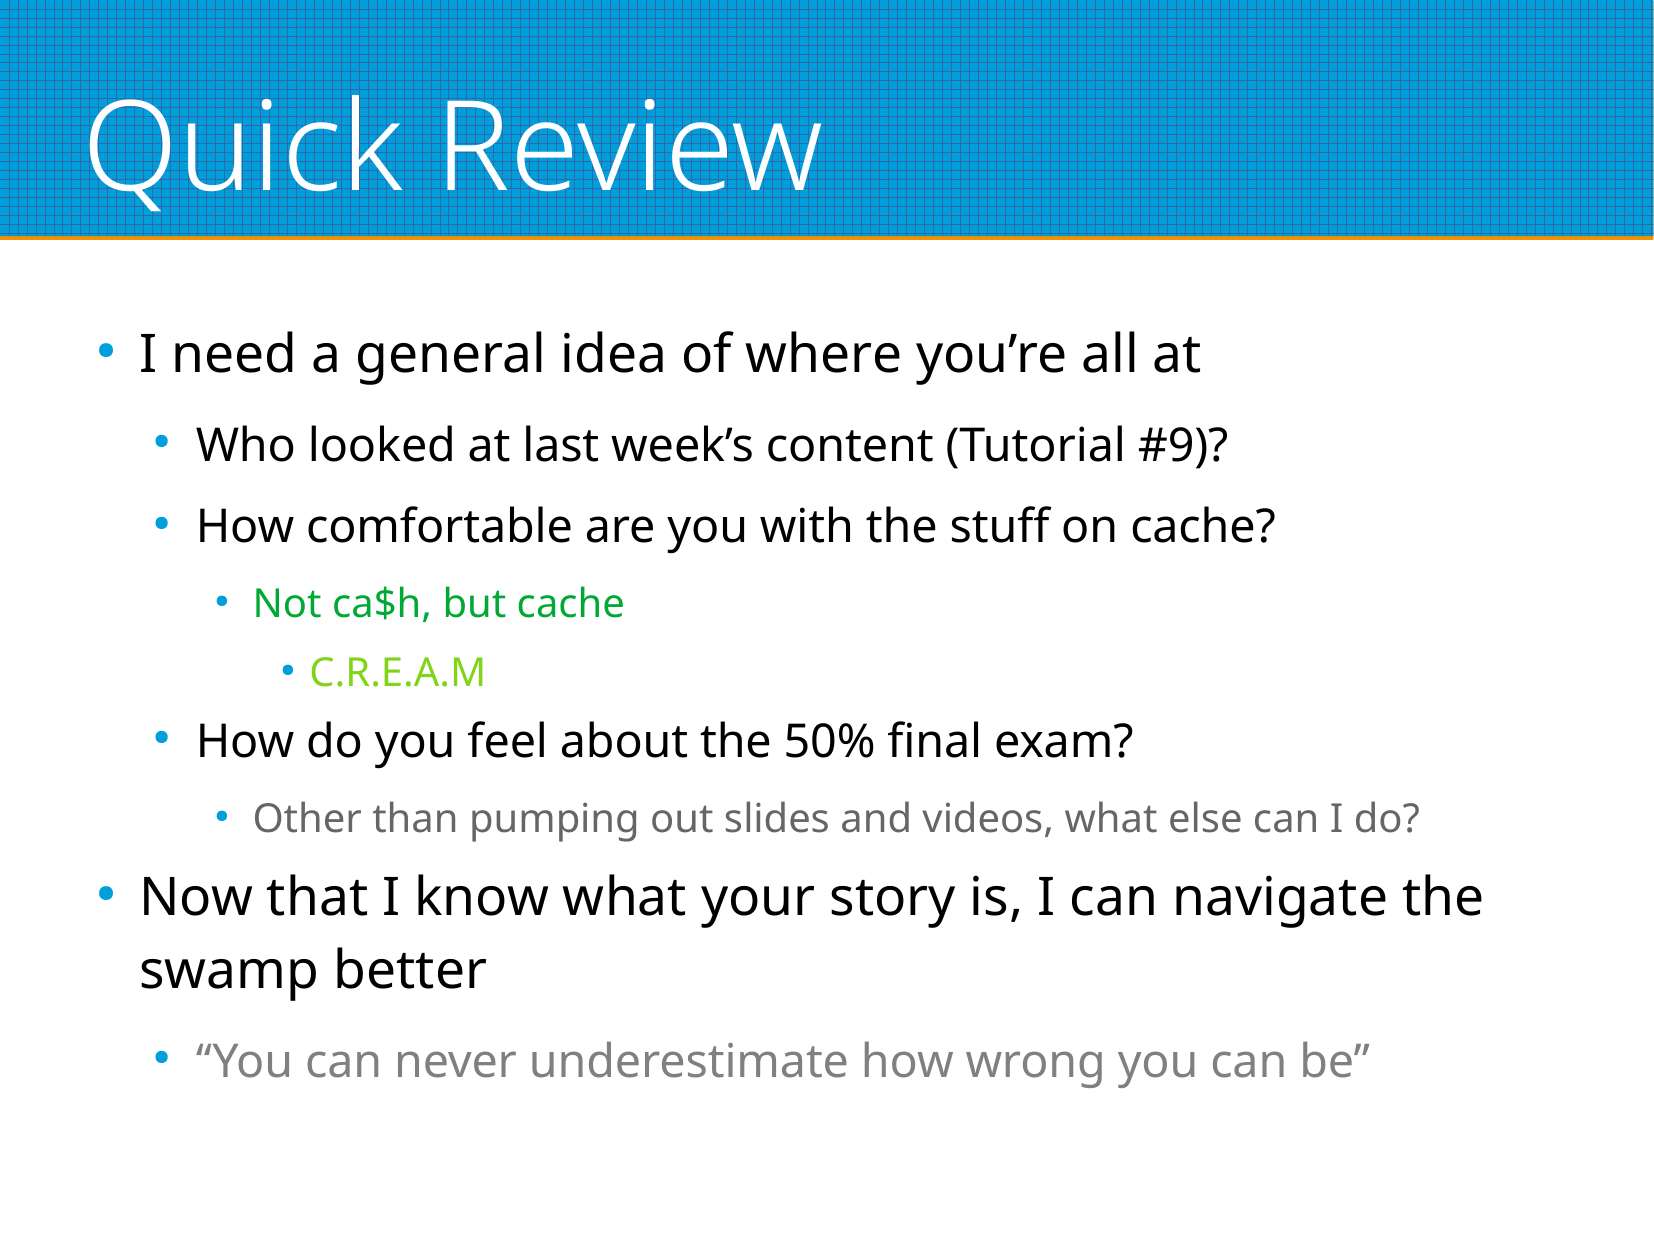

# Quick Review
I need a general idea of where you’re all at
Who looked at last week’s content (Tutorial #9)?
How comfortable are you with the stuff on cache?
Not ca$h, but cache
C.R.E.A.M
How do you feel about the 50% final exam?
Other than pumping out slides and videos, what else can I do?
Now that I know what your story is, I can navigate the swamp better
‘‘You can never underestimate how wrong you can be’’